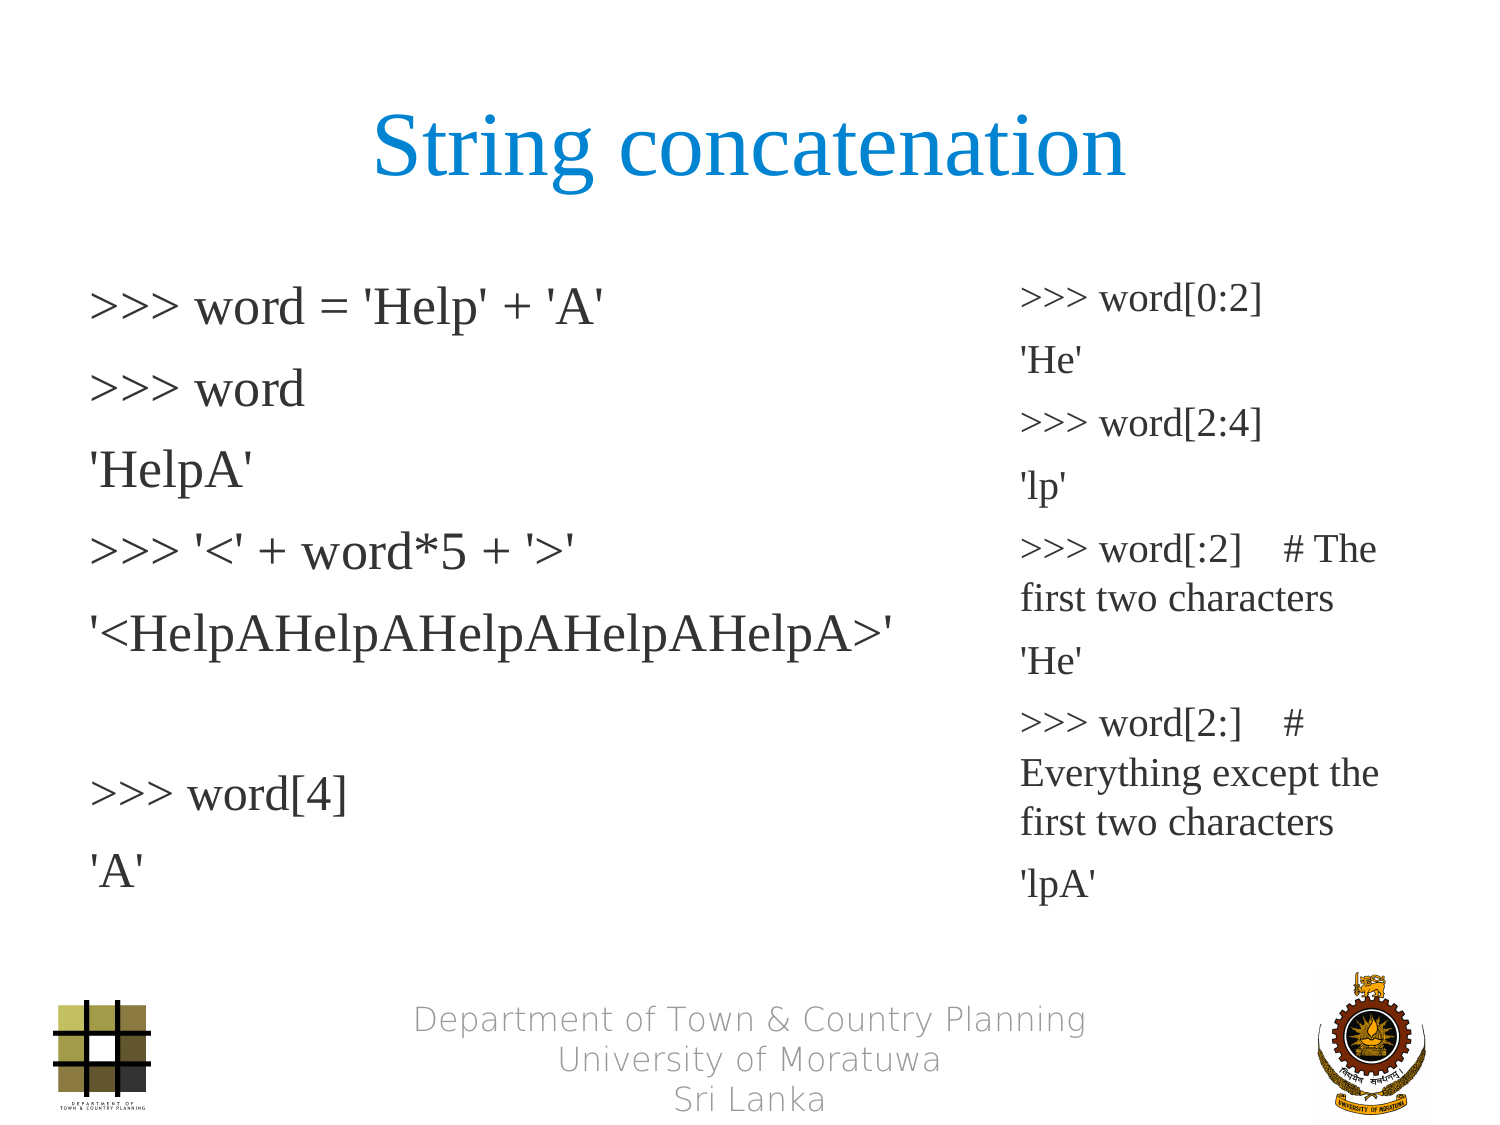

# String concatenation
>>> word = 'Help' + 'A'
>>> word
'HelpA'
>>> '<' + word*5 + '>'
'<HelpAHelpAHelpAHelpAHelpA>'
>>> word[4]
'A'
>>> word[0:2]
'He'
>>> word[2:4]
'lp'
>>> word[:2] # The first two characters
'He'
>>> word[2:] # Everything except the first two characters
'lpA'